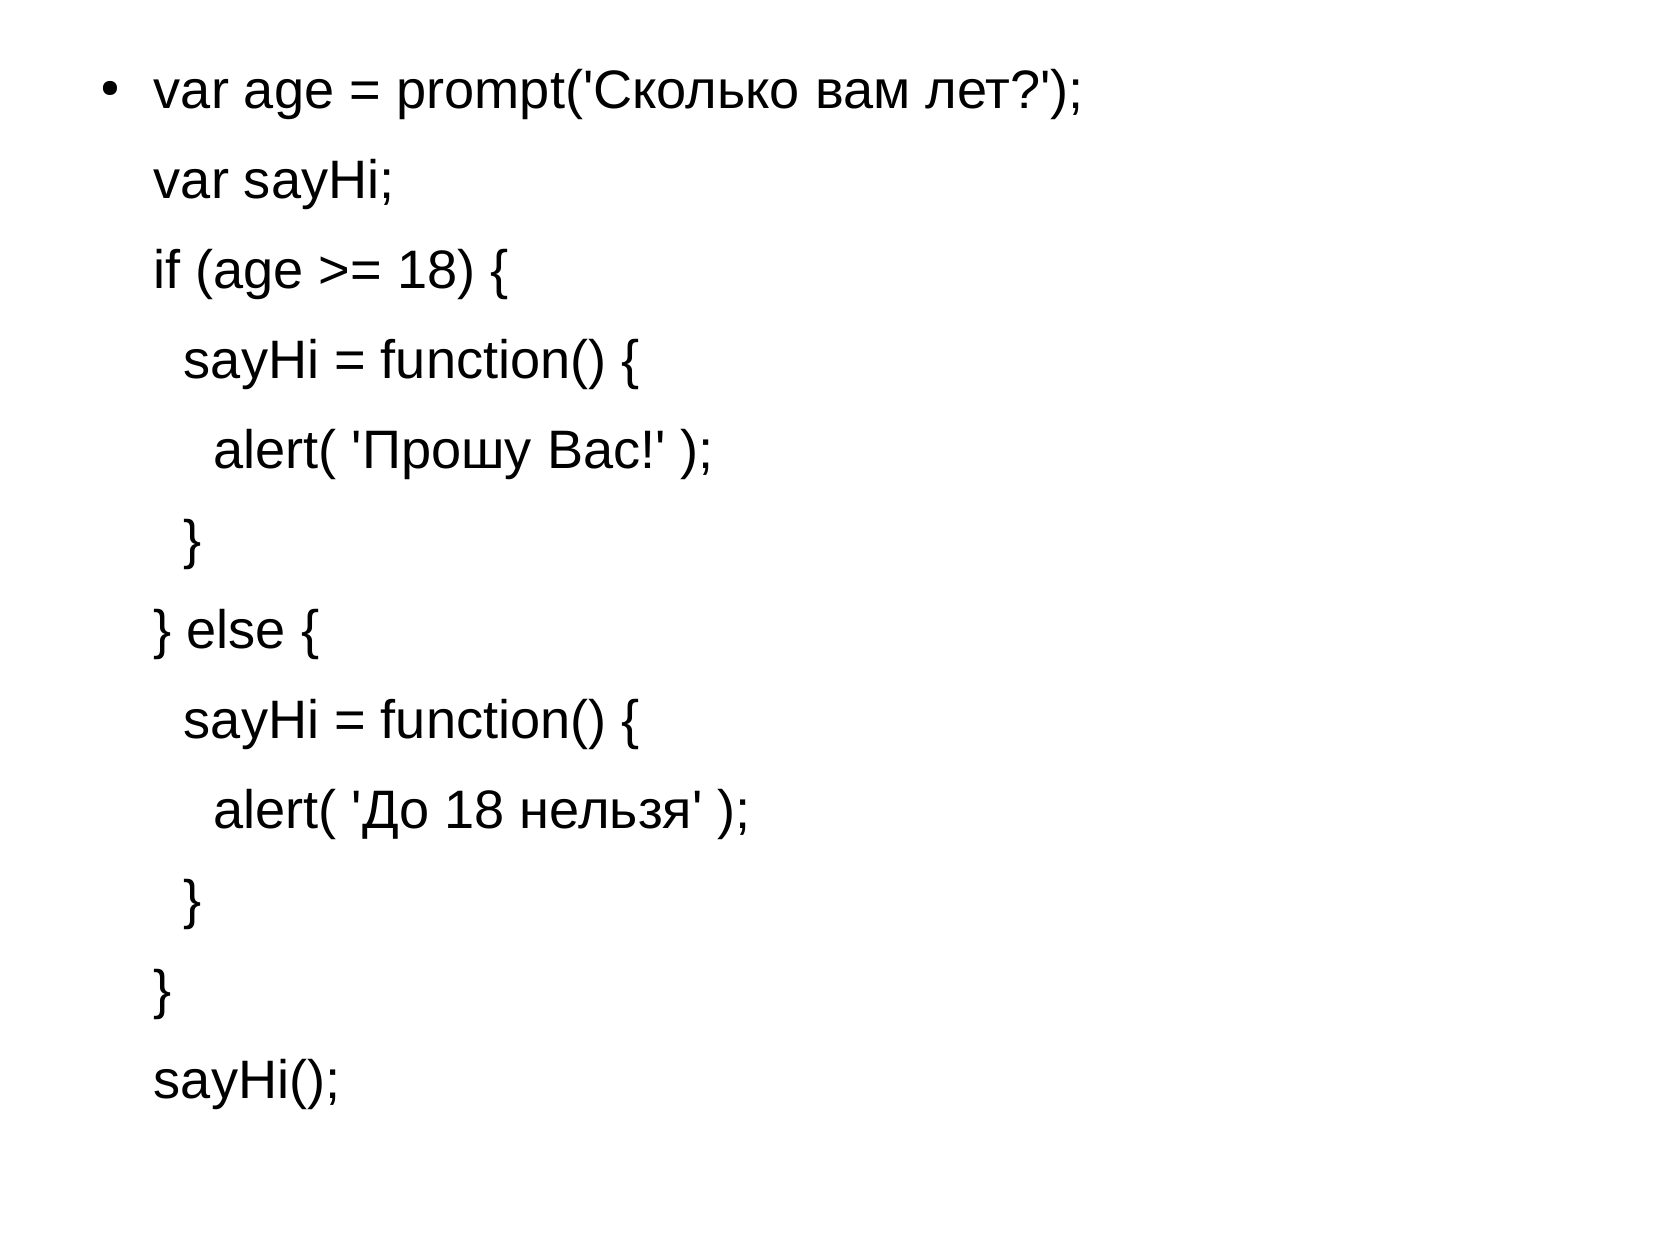

# var age = prompt('Сколько вам лет?');
var sayHi;
if (age >= 18) {
 sayHi = function() {
 alert( 'Прошу Вас!' );
 }
} else {
 sayHi = function() {
 alert( 'До 18 нельзя' );
 }
}
sayHi();